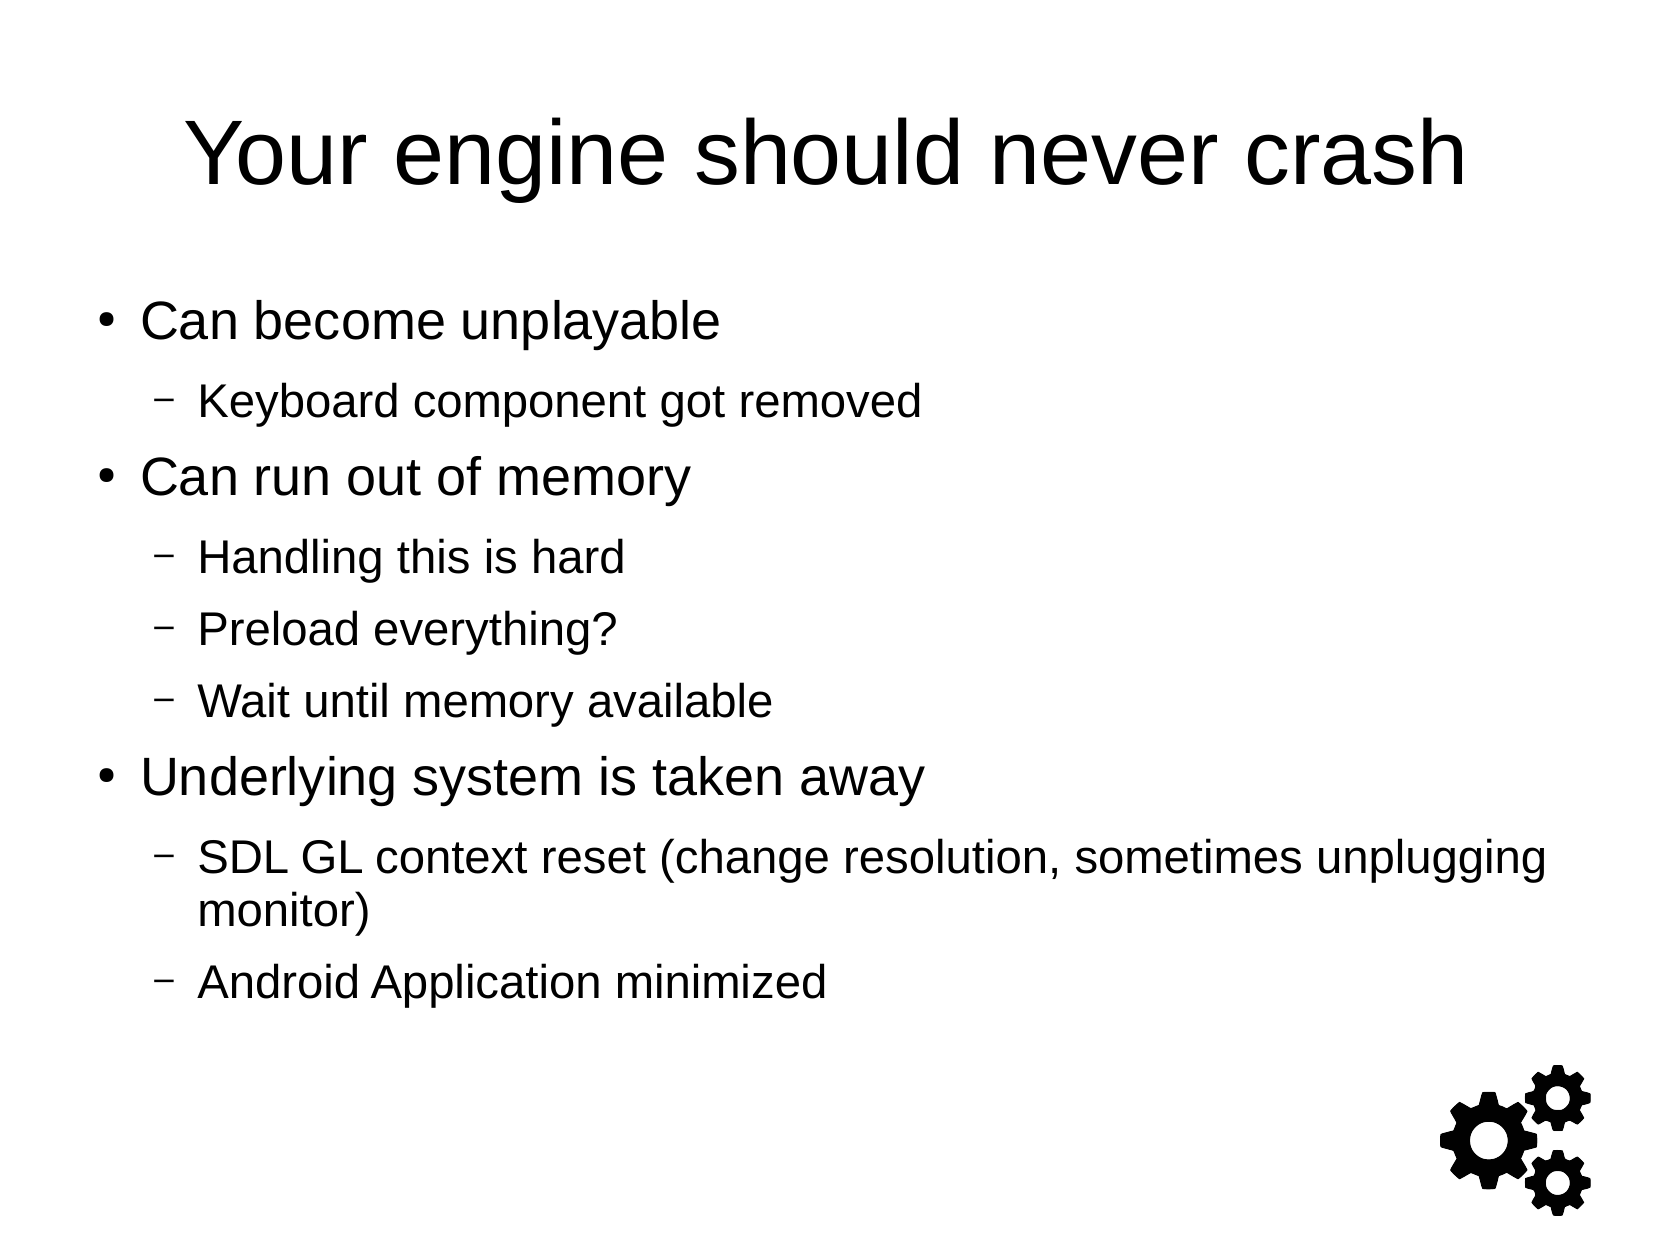

# Your engine should never crash
Can become unplayable
Keyboard component got removed
Can run out of memory
Handling this is hard
Preload everything?
Wait until memory available
Underlying system is taken away
SDL GL context reset (change resolution, sometimes unplugging monitor)
Android Application minimized